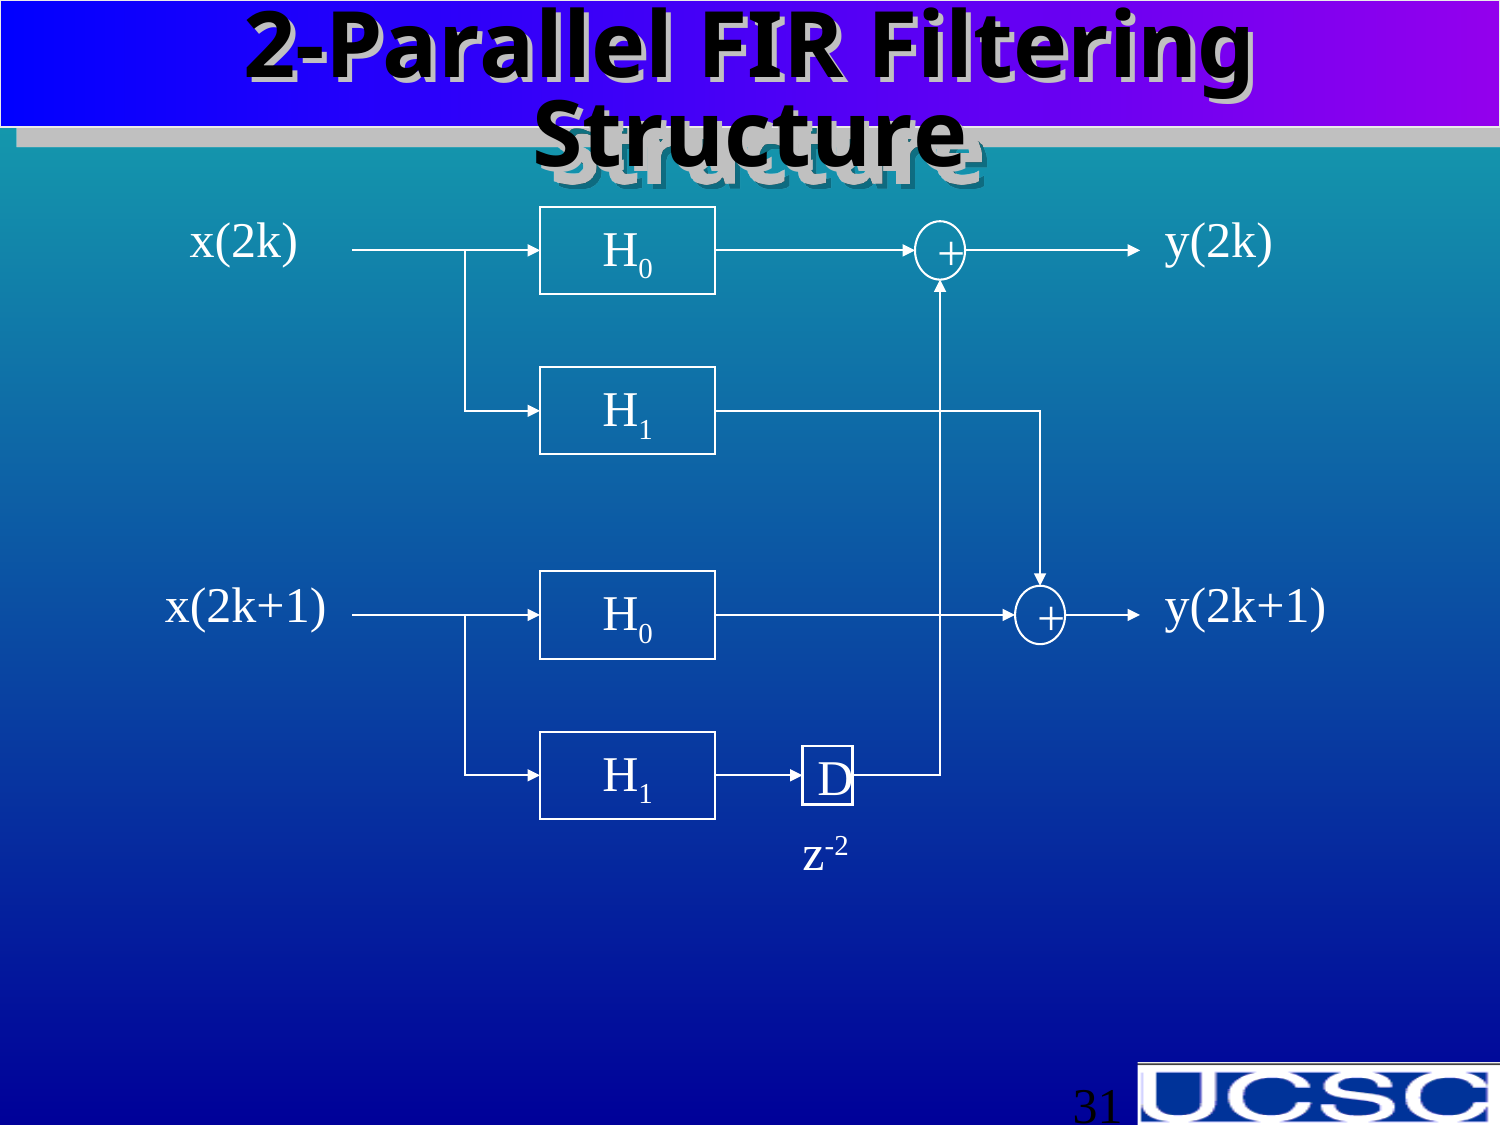

# 2-Parallel FIR Filtering Structure
x(2k)
y(2k)
H0
+
H1
x(2k+1)
y(2k+1)
H0
+
H1
D
z-2
31